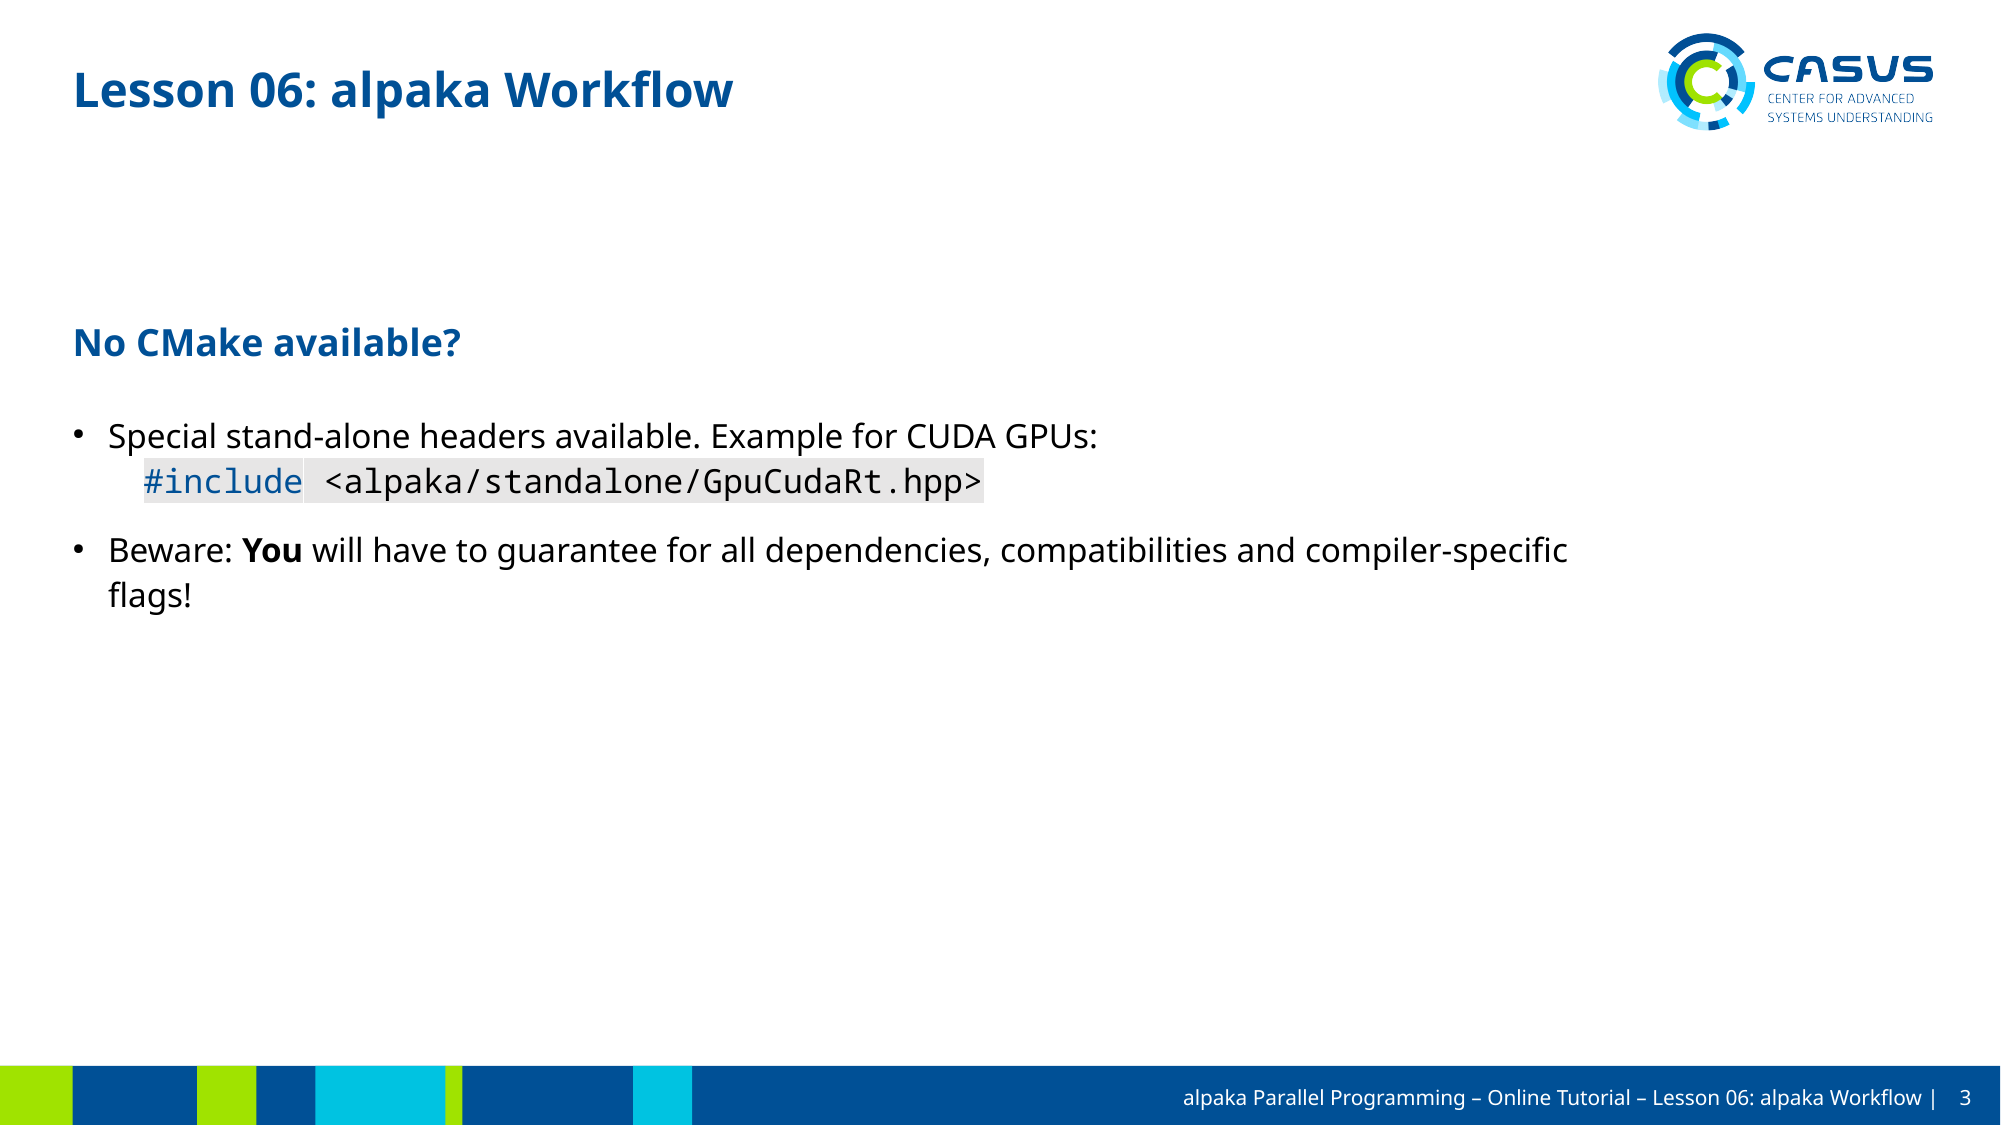

# Lesson 06: alpaka Workflow
No CMake available?
Special stand-alone headers available. Example for CUDA GPUs:
#include <alpaka/standalone/GpuCudaRt.hpp>
Beware: You will have to guarantee for all dependencies, compatibilities and compiler-specific flags!
alpaka Parallel Programming – Online Tutorial – Lesson 06: alpaka Workflow
3